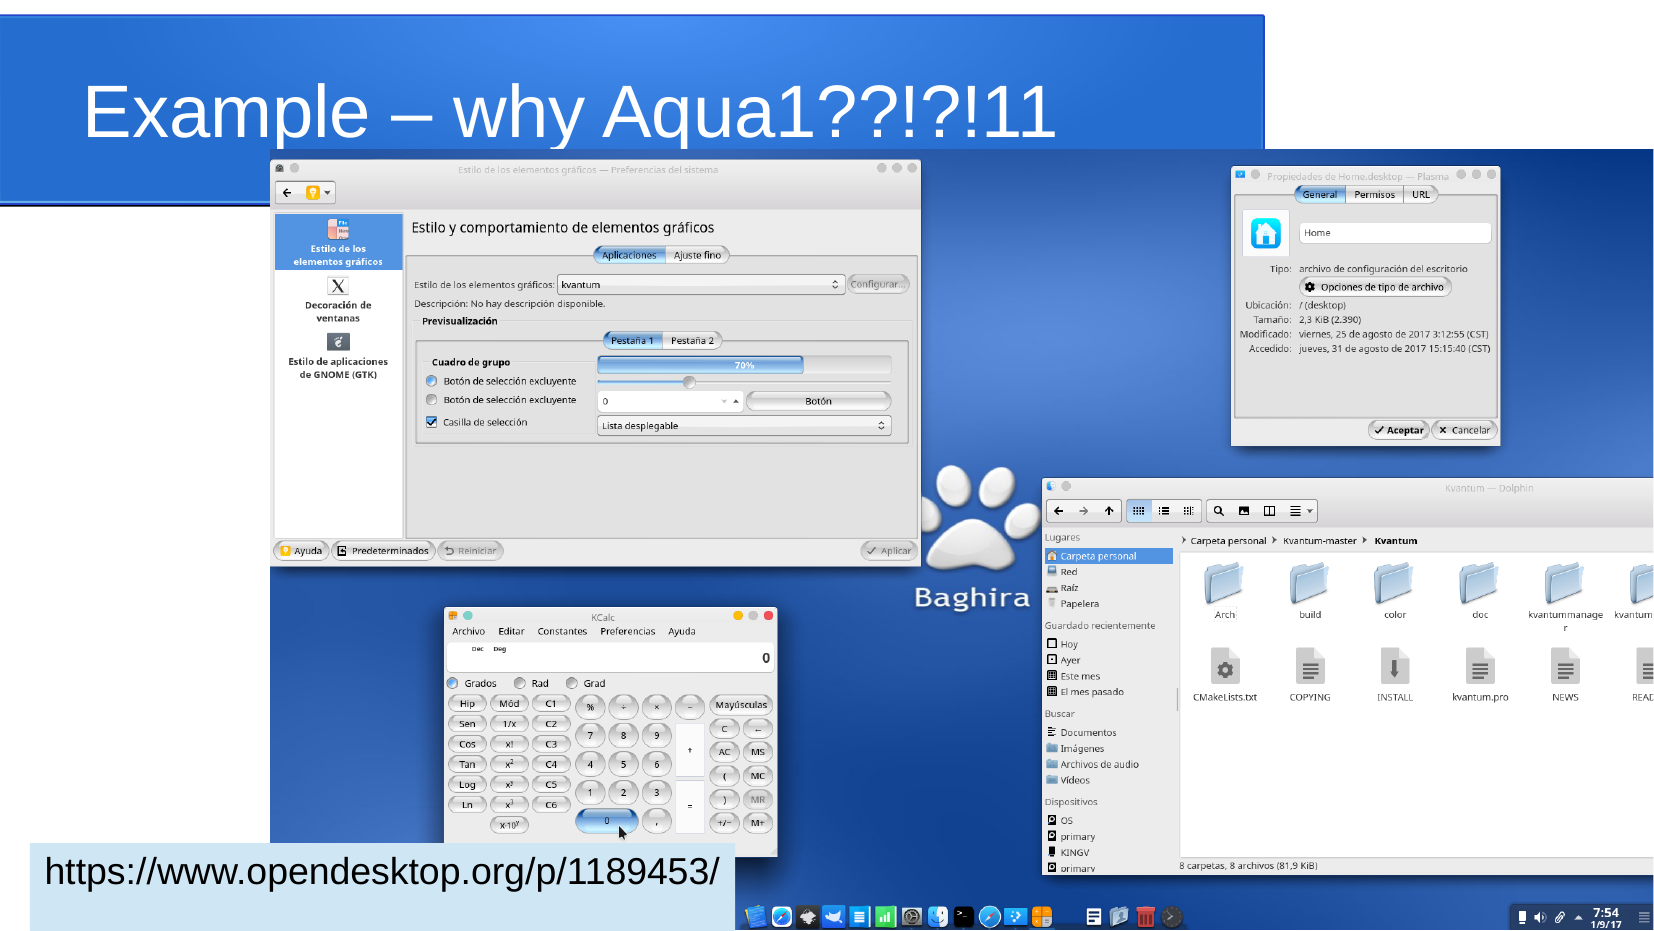

# Example – why Aqua1??!?!11
https://www.opendesktop.org/p/1189453/
43